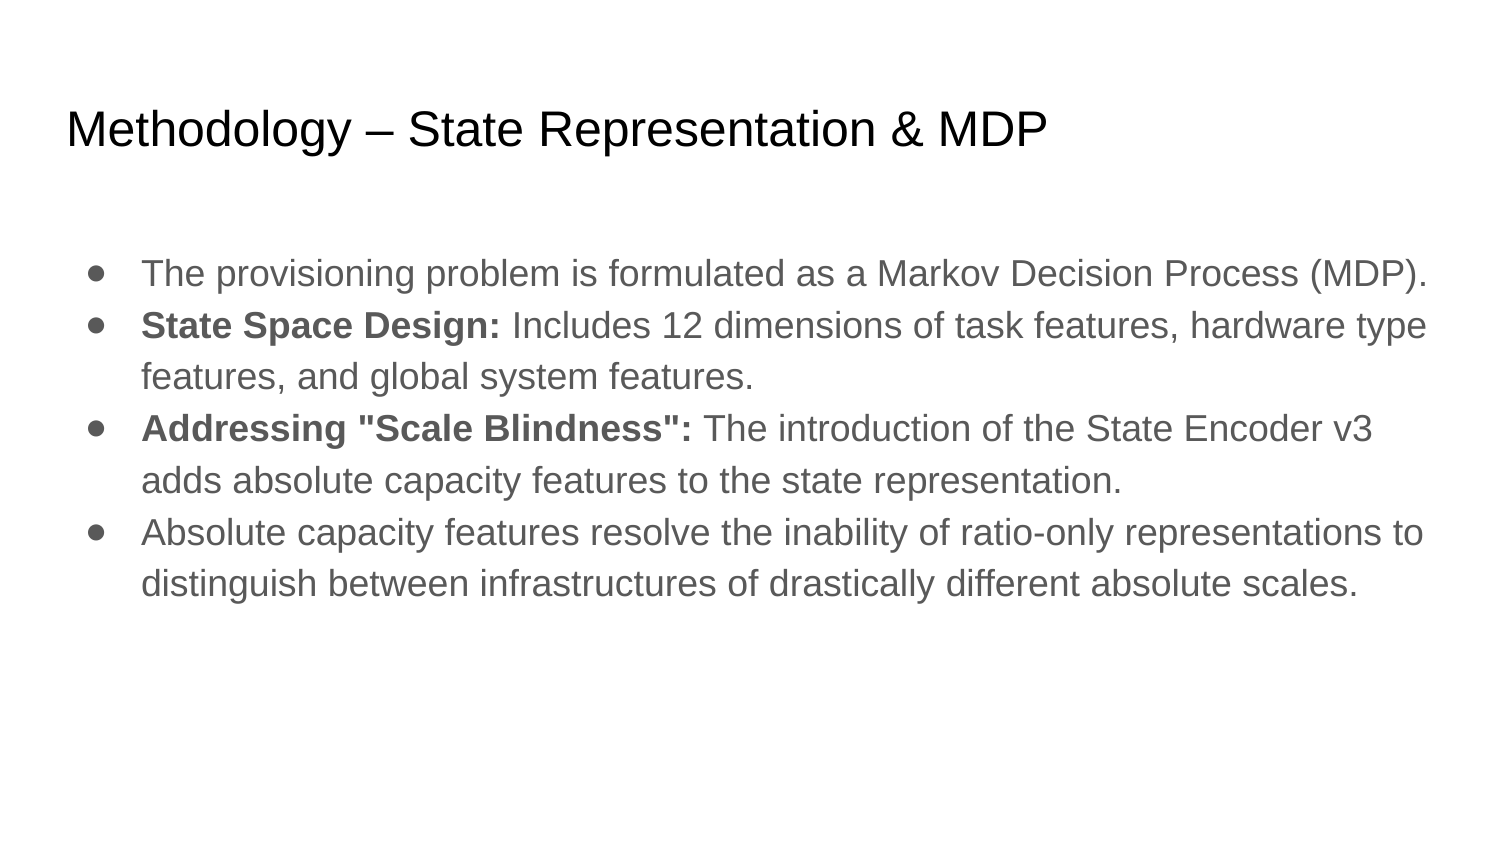

# Methodology – State Representation & MDP
The provisioning problem is formulated as a Markov Decision Process (MDP).
State Space Design: Includes 12 dimensions of task features, hardware type features, and global system features.
Addressing "Scale Blindness": The introduction of the State Encoder v3 adds absolute capacity features to the state representation.
Absolute capacity features resolve the inability of ratio-only representations to distinguish between infrastructures of drastically different absolute scales.